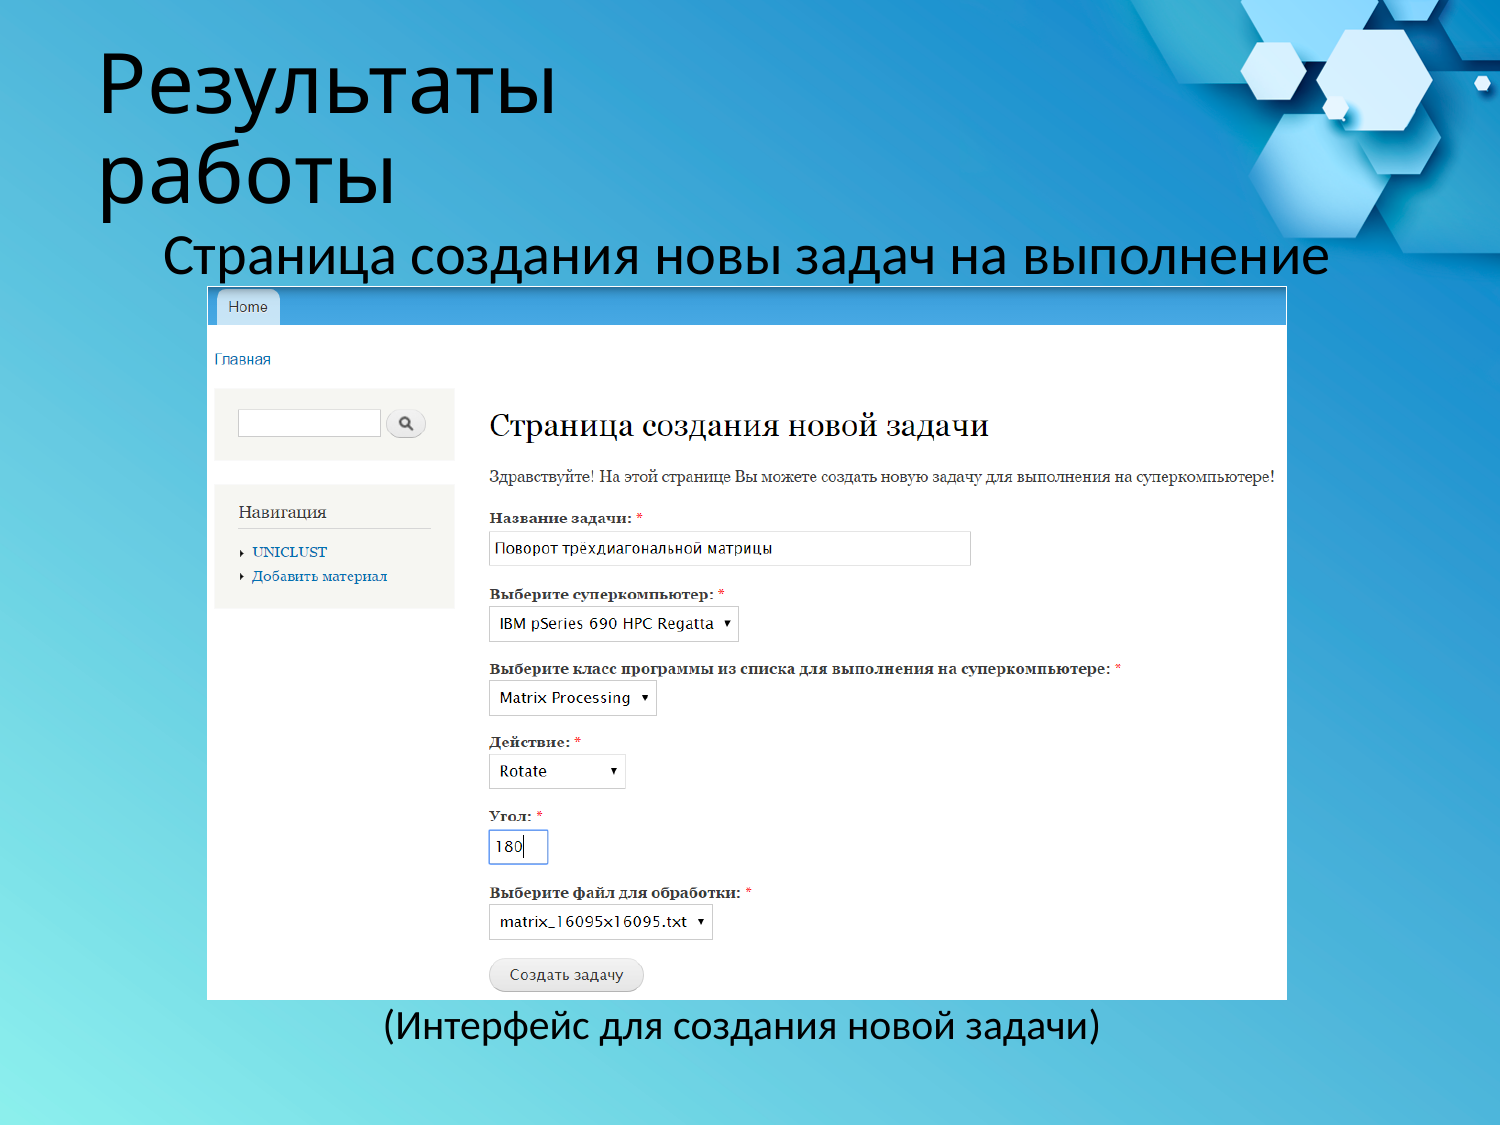

# Результаты работы
Страница создания новы задач на выполнение
(Интерфейс для создания новой задачи)